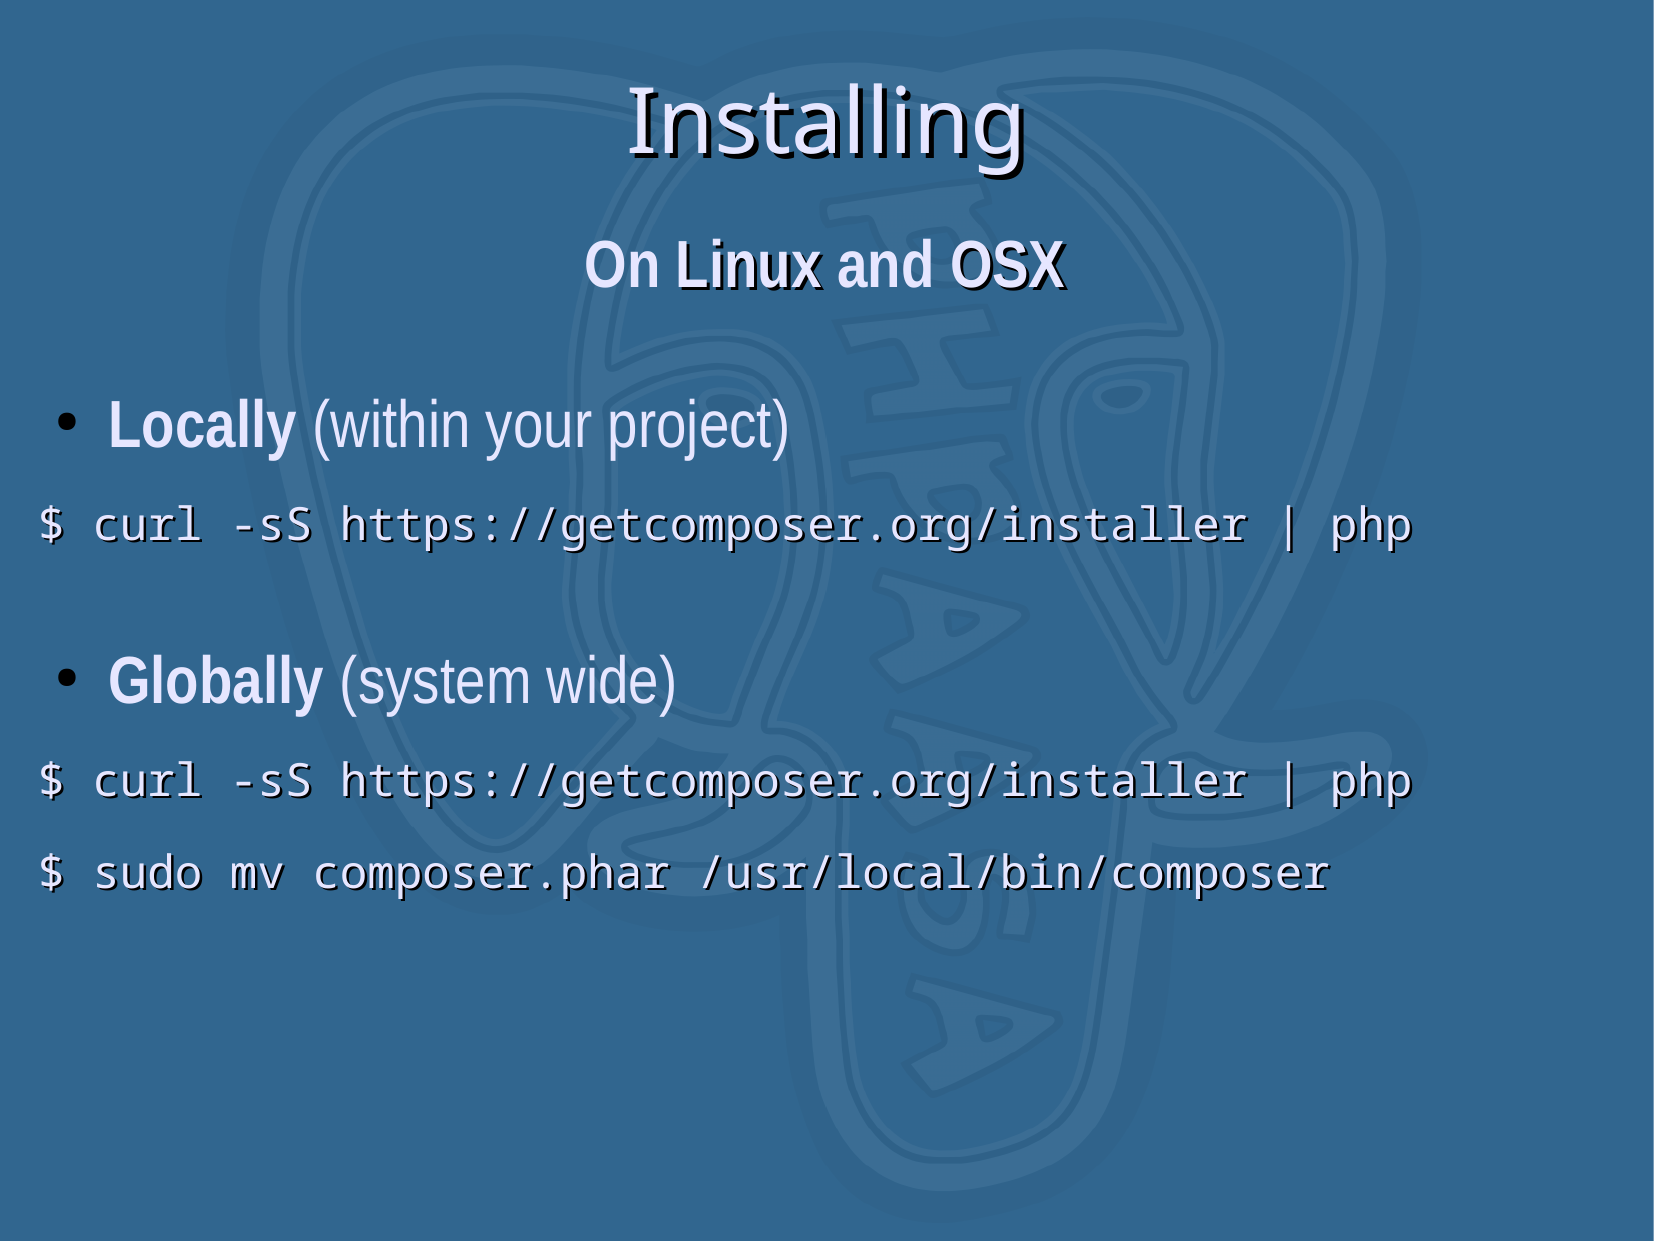

# Installing
On Linux and OSX
Locally (within your project)
$ curl -sS https://getcomposer.org/installer | php
Globally (system wide)
$ curl -sS https://getcomposer.org/installer | php
$ sudo mv composer.phar /usr/local/bin/composer